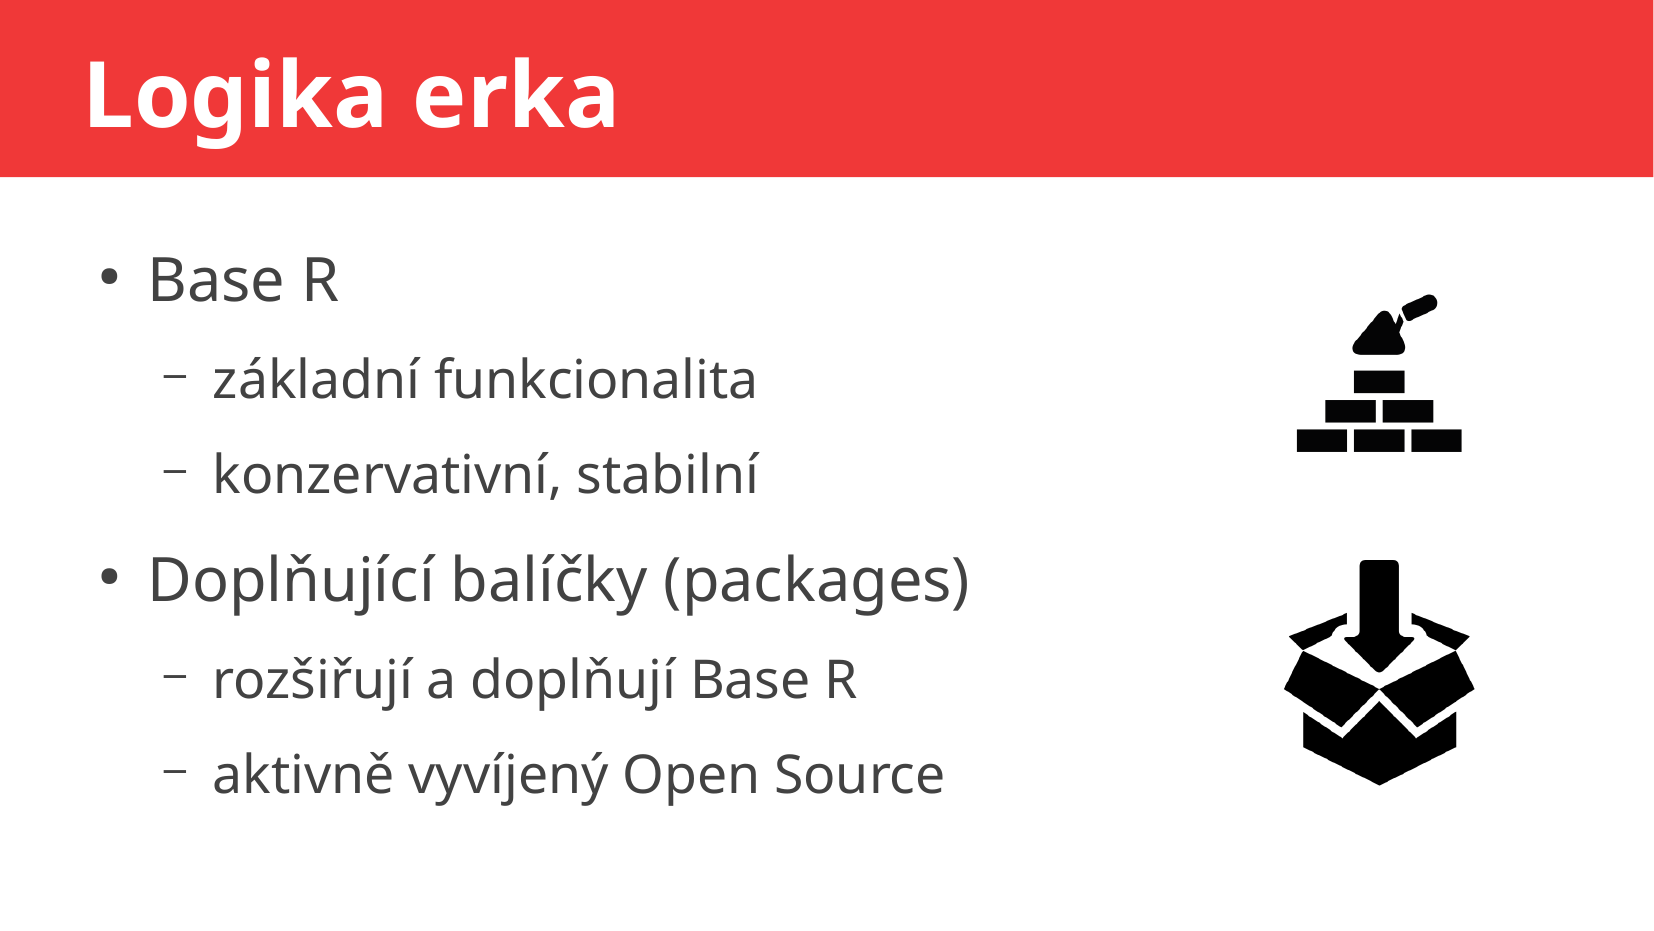

# Logika erka
Base R
základní funkcionalita
konzervativní, stabilní
Doplňující balíčky (packages)
rozšiřují a doplňují Base R
aktivně vyvíjený Open Source